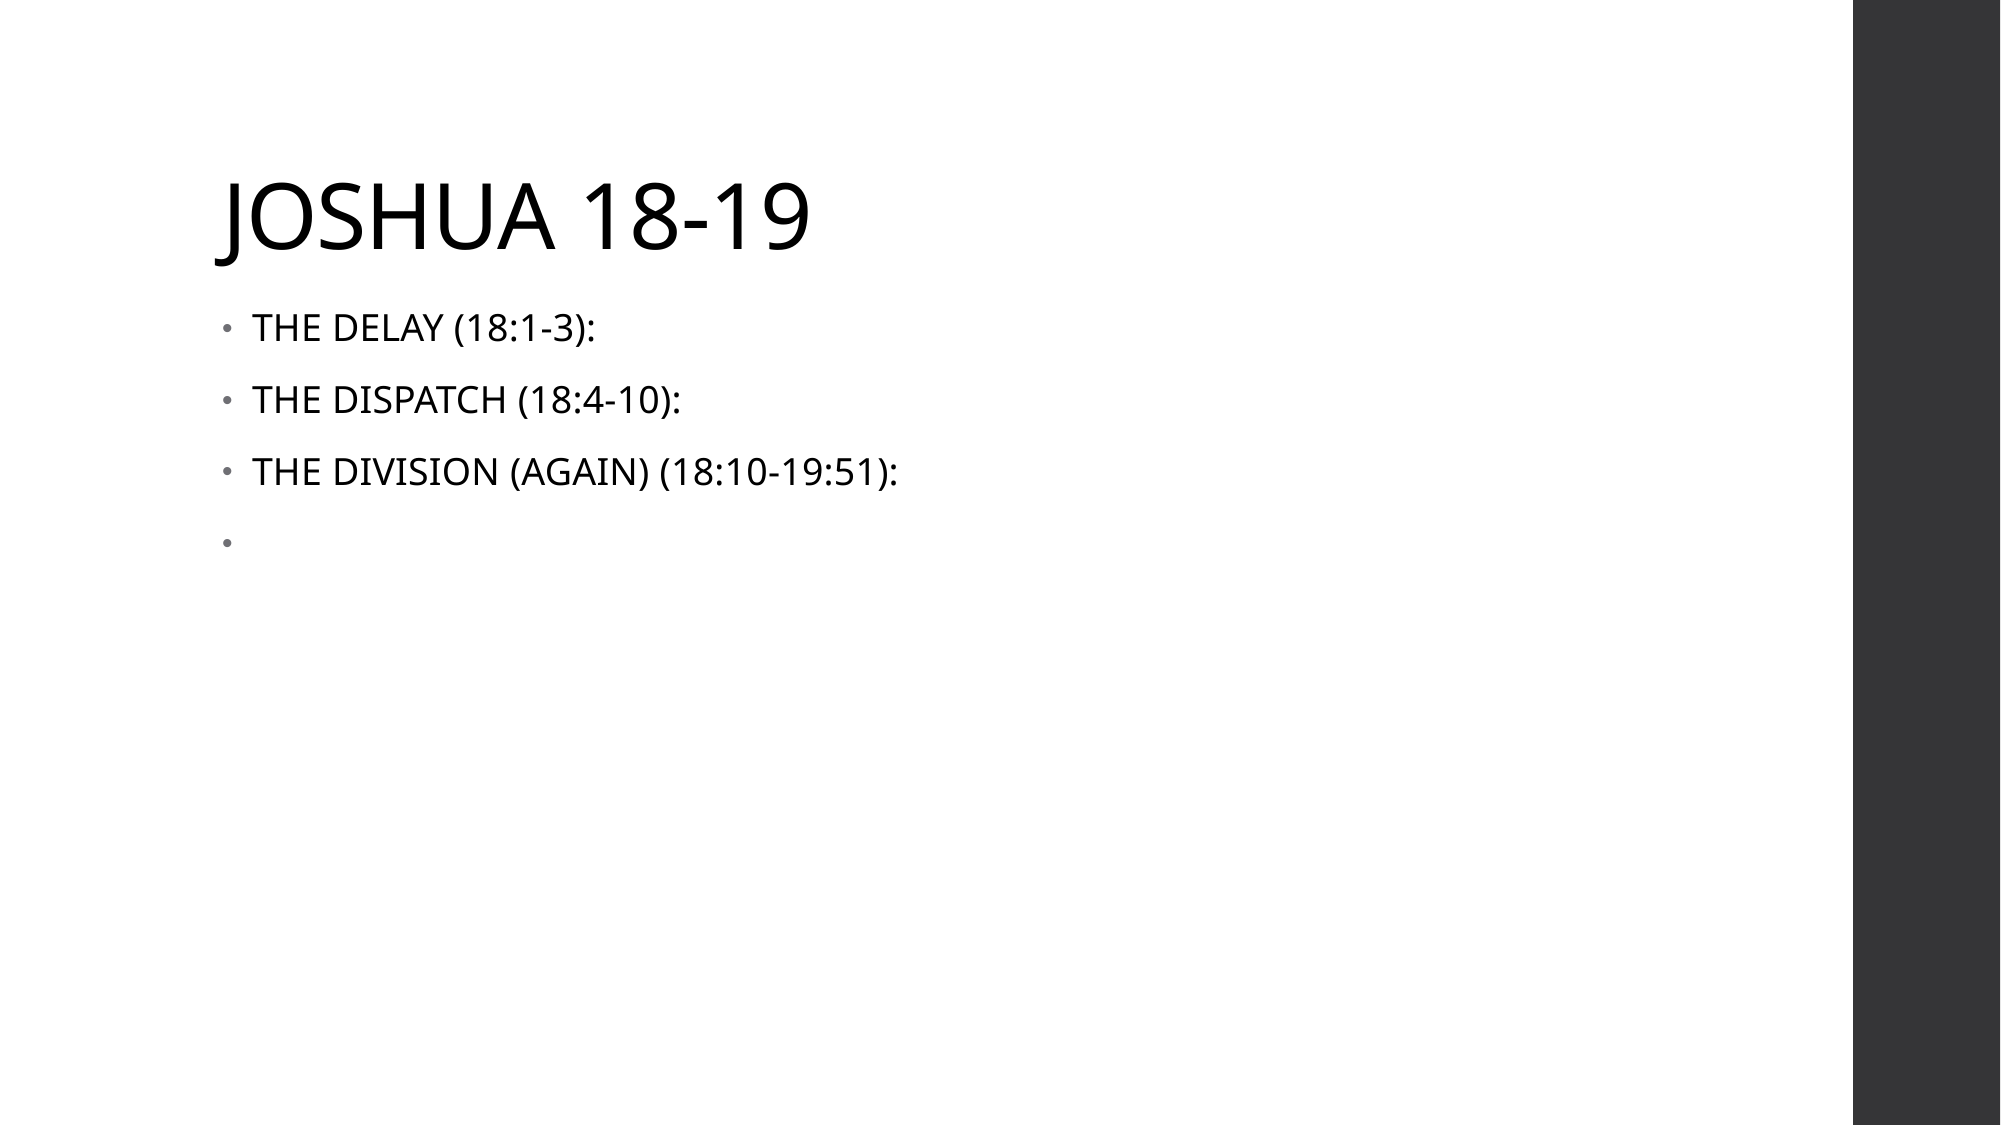

# JOSHUA 18-19
THE DELAY (18:1-3):
THE DISPATCH (18:4-10):
THE DIVISION (AGAIN) (18:10-19:51):